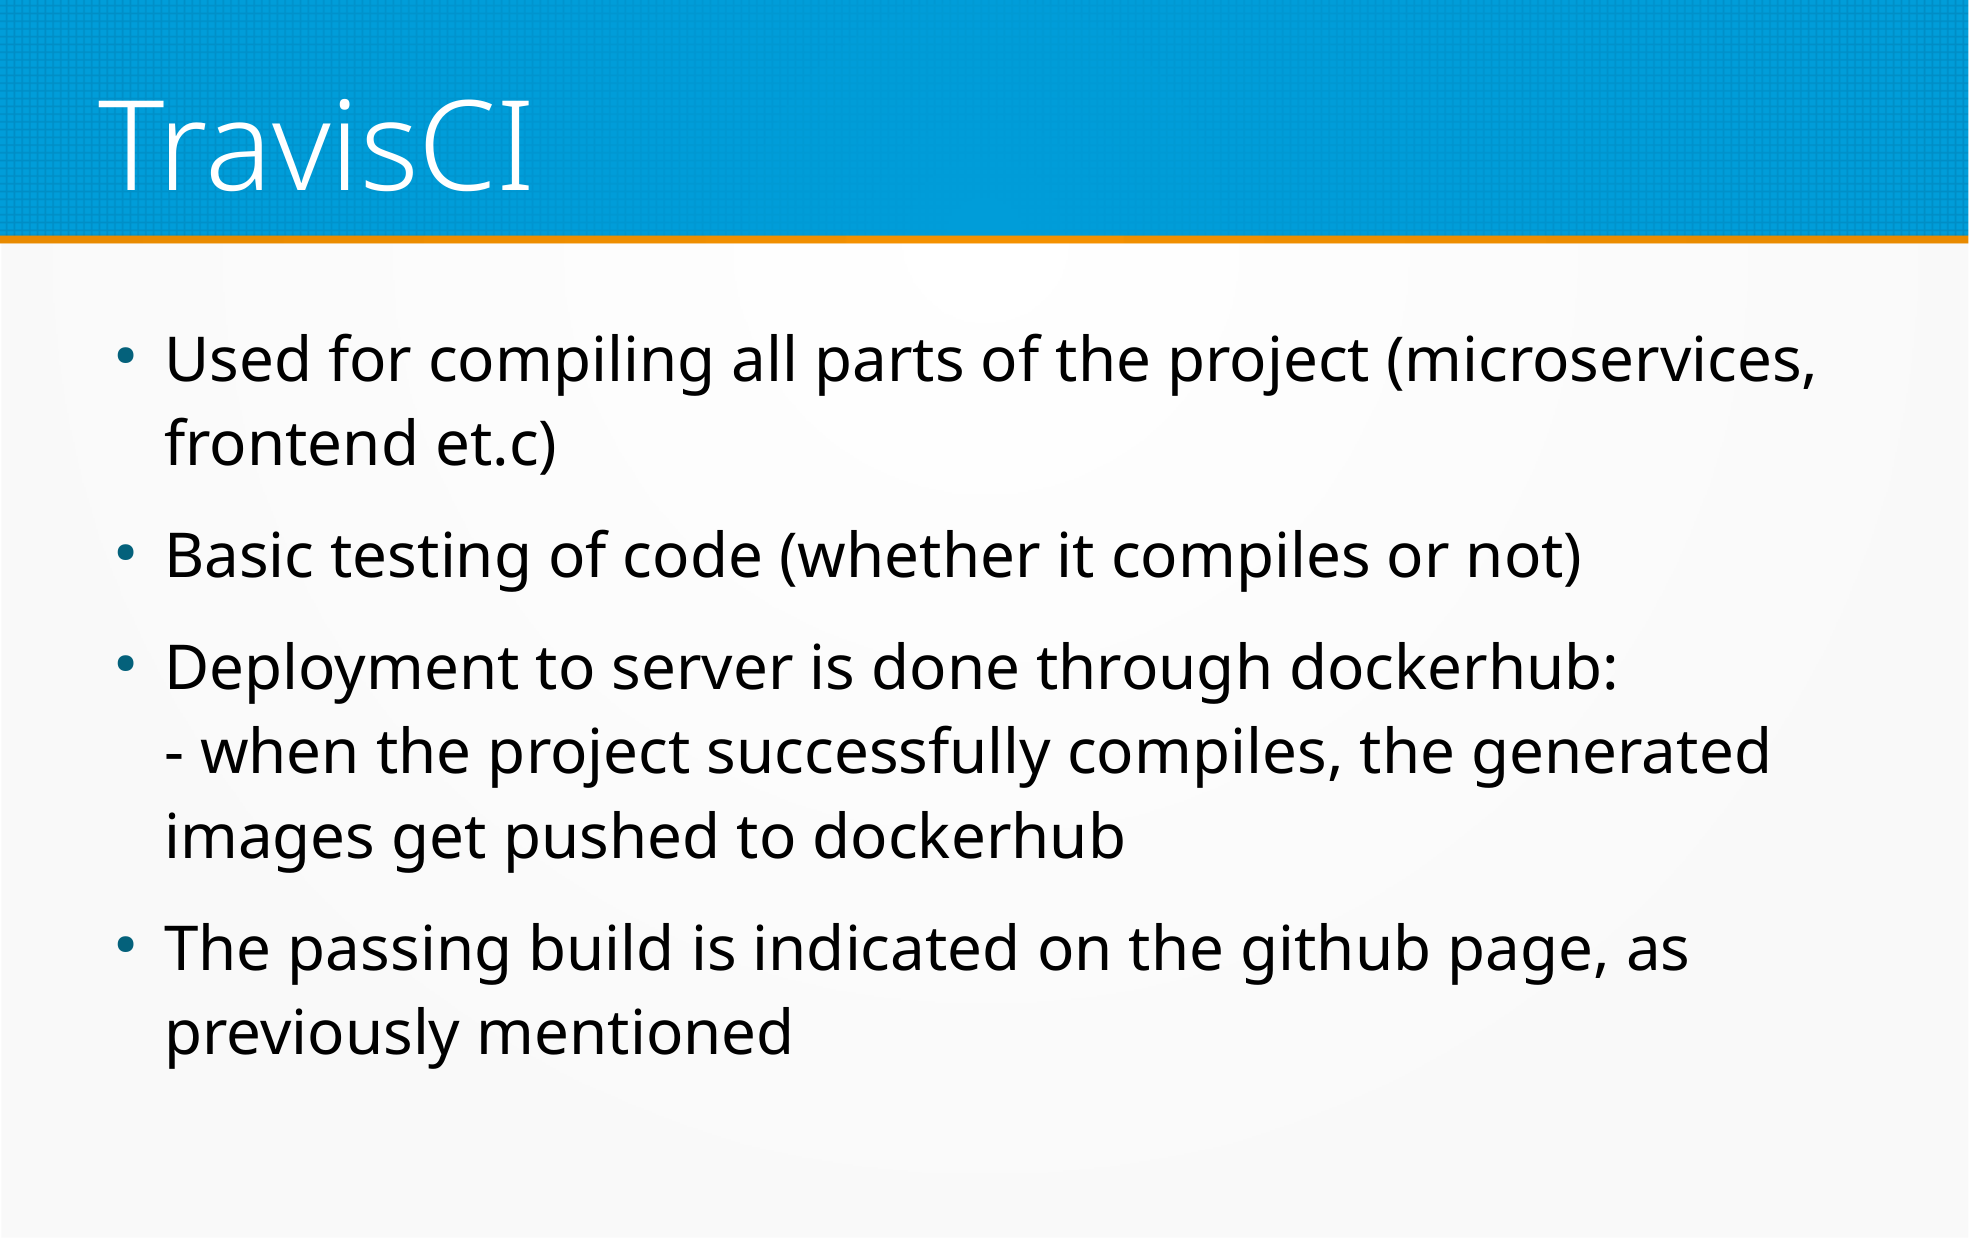

# TravisCI
Used for compiling all parts of the project (microservices, frontend et.c)
Basic testing of code (whether it compiles or not)
Deployment to server is done through dockerhub:
- when the project successfully compiles, the generated images get pushed to dockerhub
The passing build is indicated on the github page, as previously mentioned